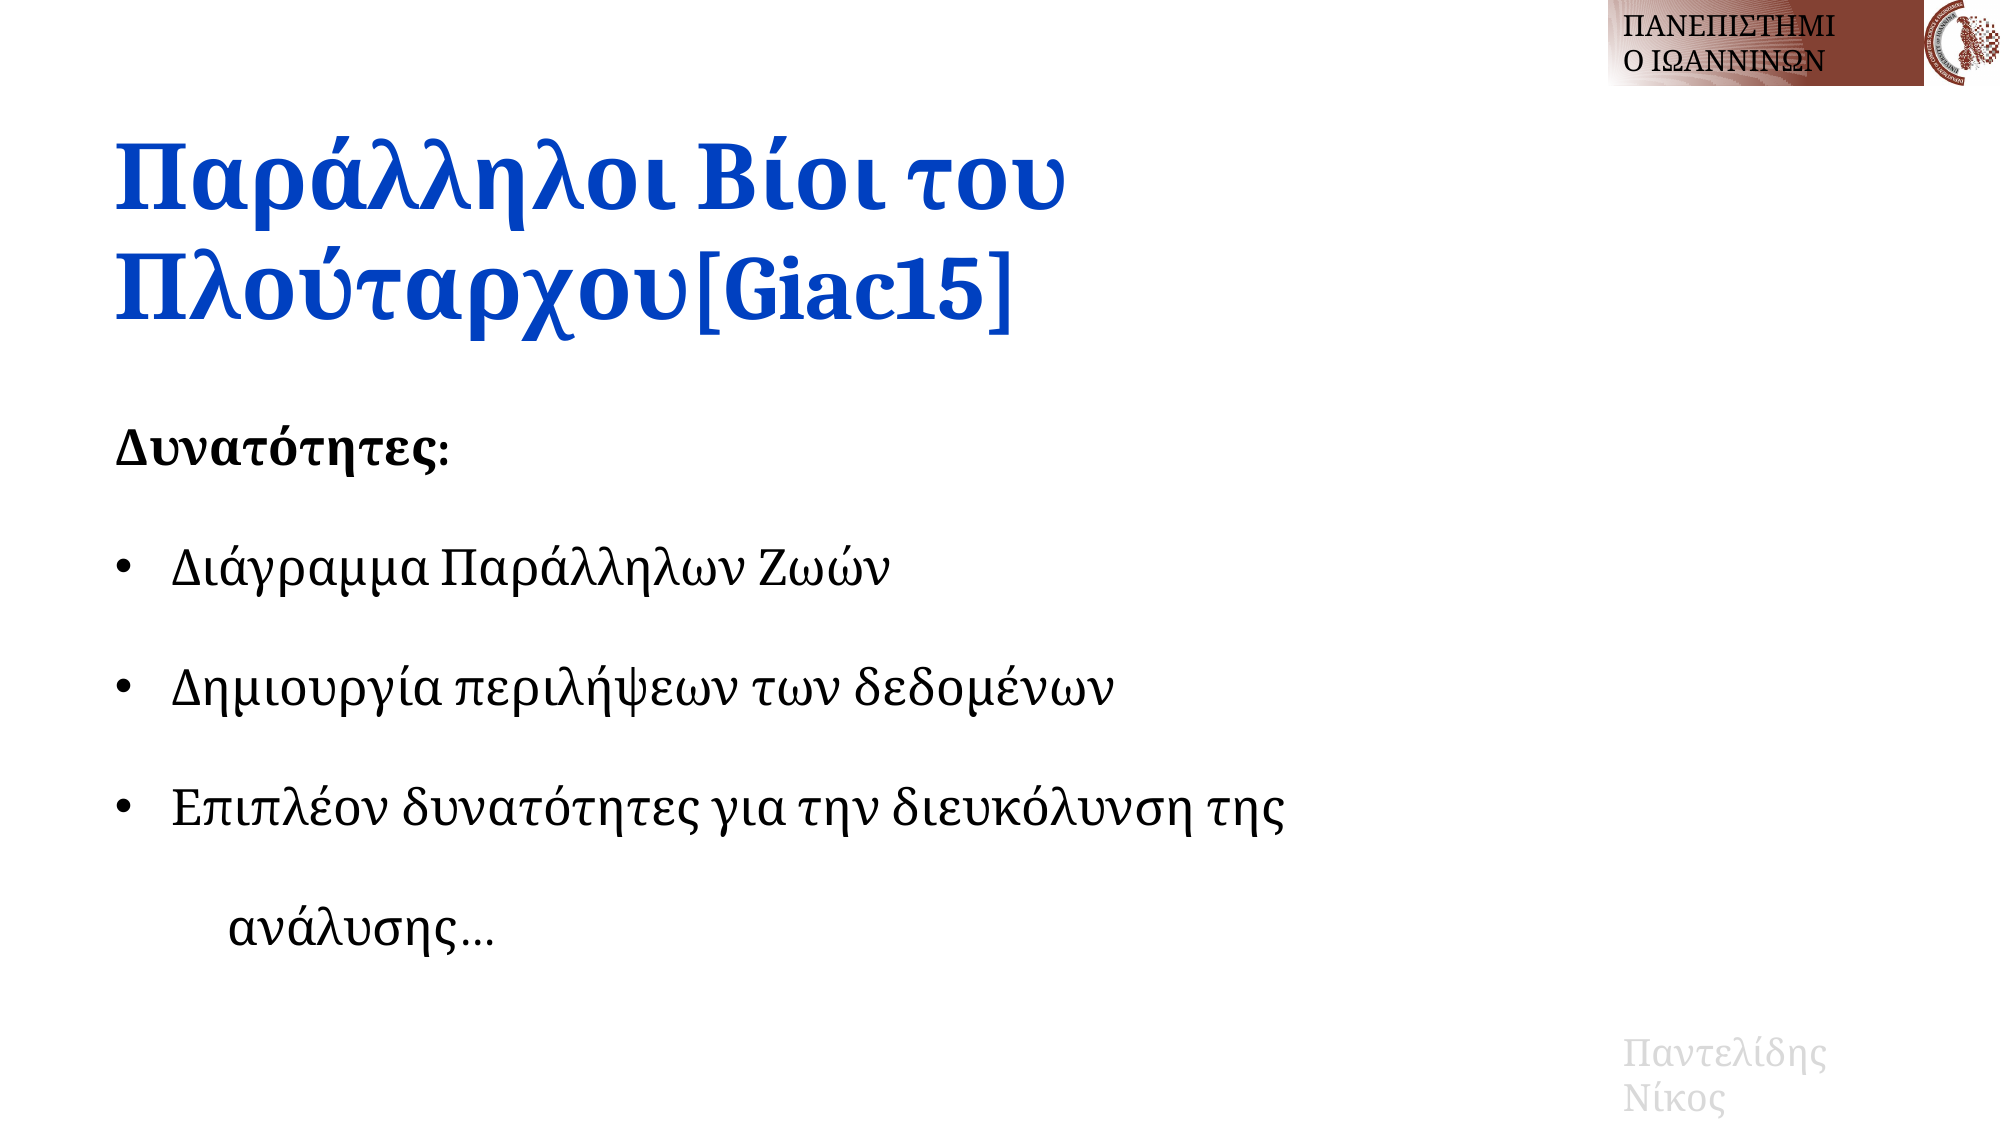

Παράλληλοι Βίοι του Πλούταρχου[Giac15]
Δυνατότητες:
Διάγραμμα Παράλληλων Ζωών
Δημιουργία περιλήψεων των δεδομένων
Επιπλέον δυνατότητες για την διευκόλυνση της ανάλυσης…